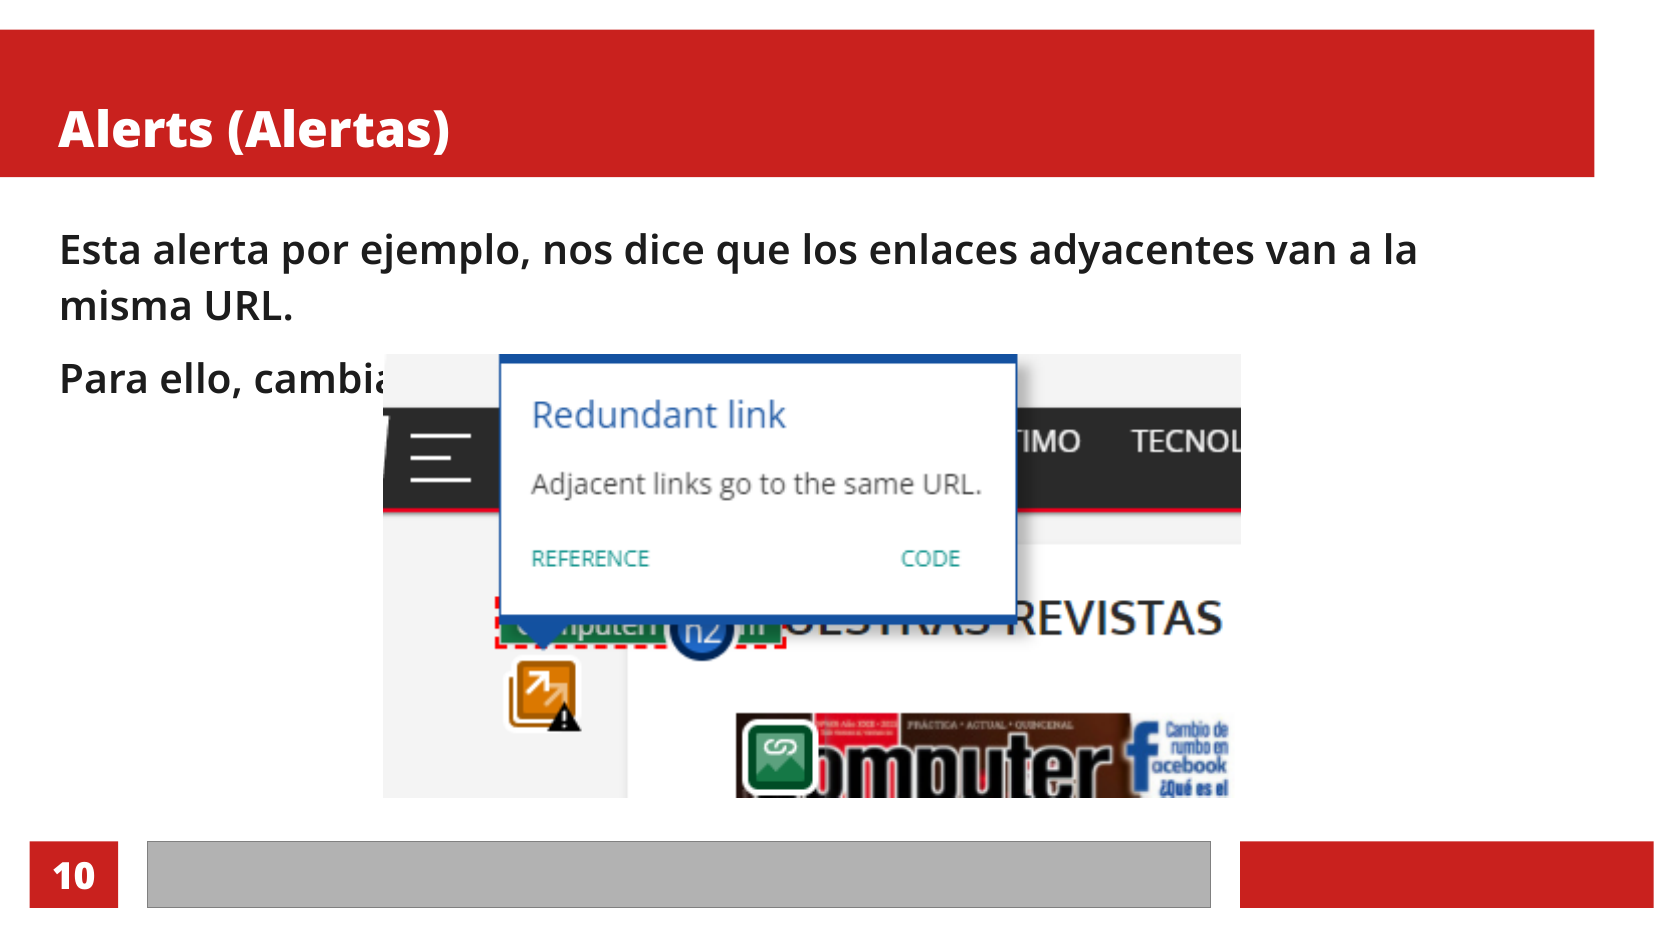

# Alerts (Alertas)
Esta alerta por ejemplo, nos dice que los enlaces adyacentes van a la misma URL.
Para ello, cambiamos la URL y ponemos otra distinta.
10